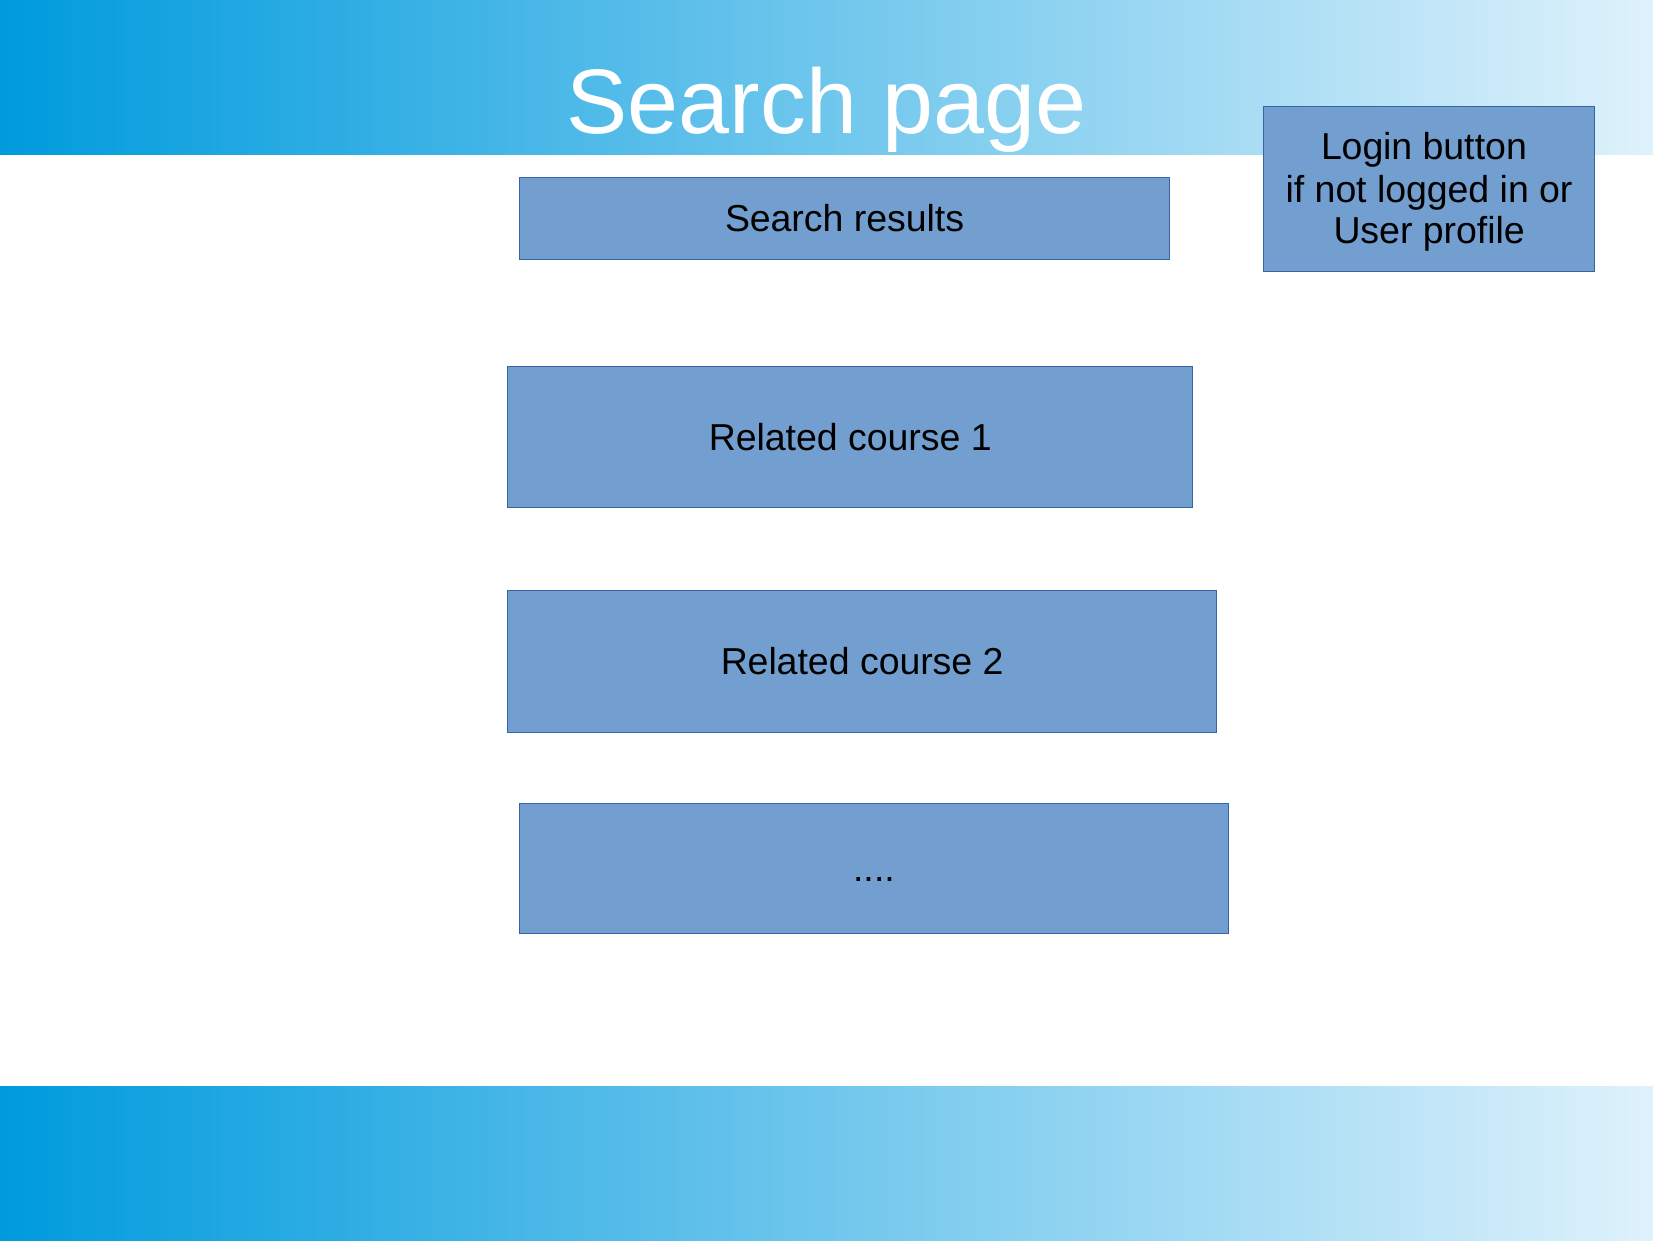

# Search page
Login button
if not logged in or
User profile
Search results
Related course 1
Related course 2
....